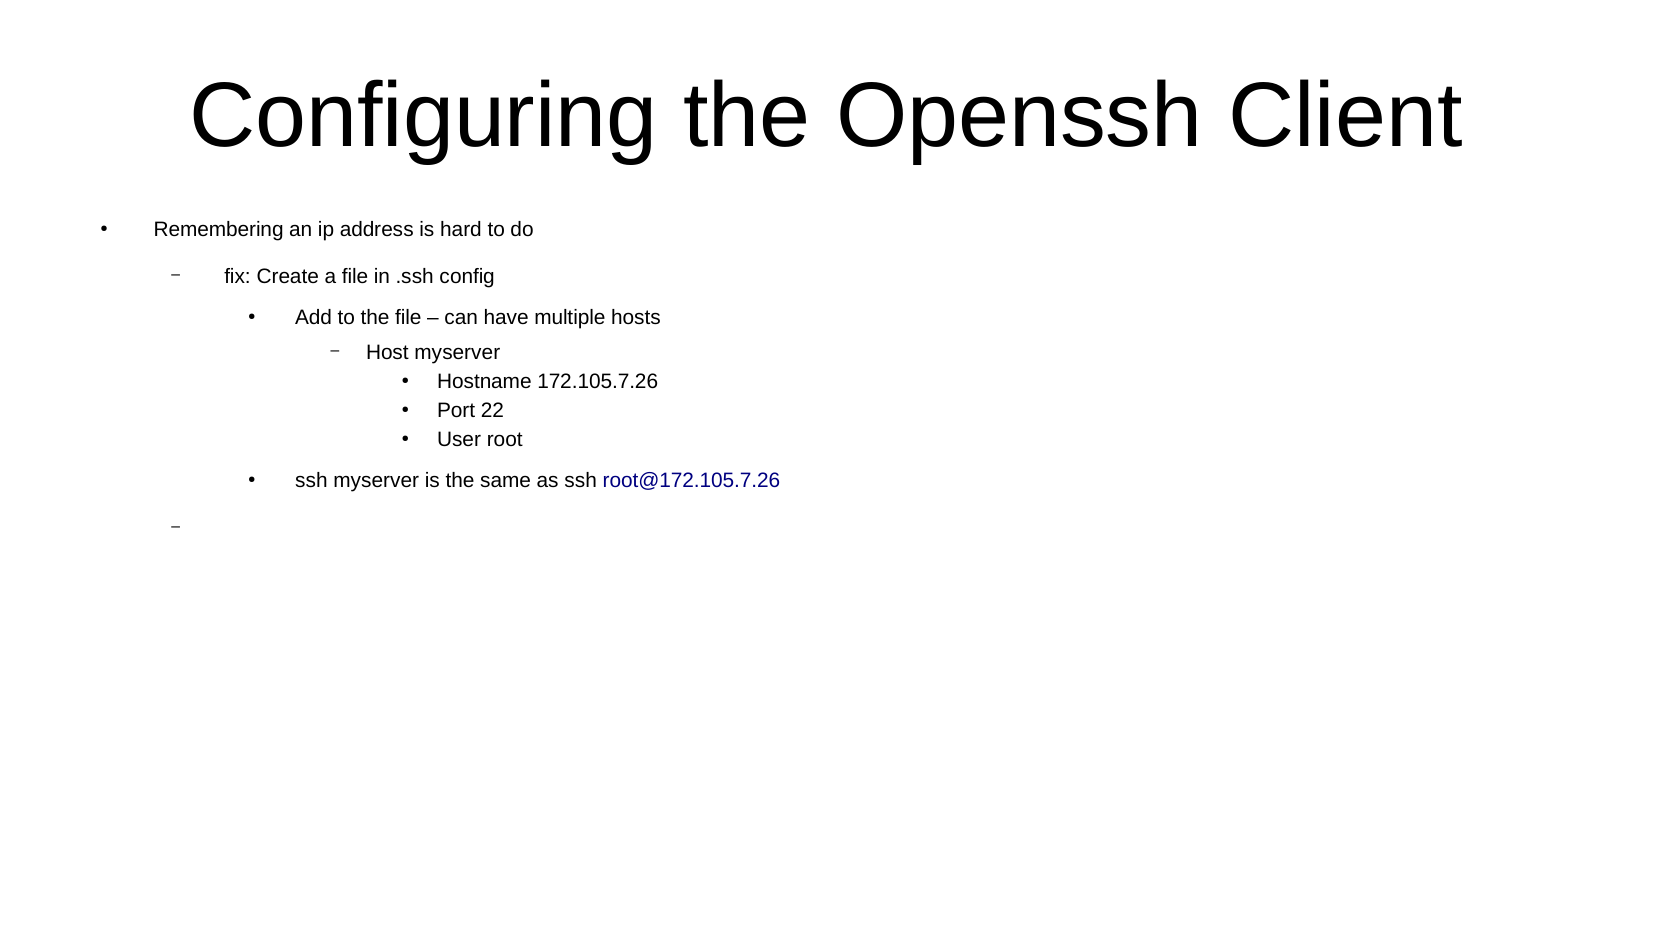

# Configuring the Openssh Client
Remembering an ip address is hard to do
fix: Create a file in .ssh config
Add to the file – can have multiple hosts
Host myserver
Hostname 172.105.7.26
Port 22
User root
ssh myserver is the same as ssh root@172.105.7.26